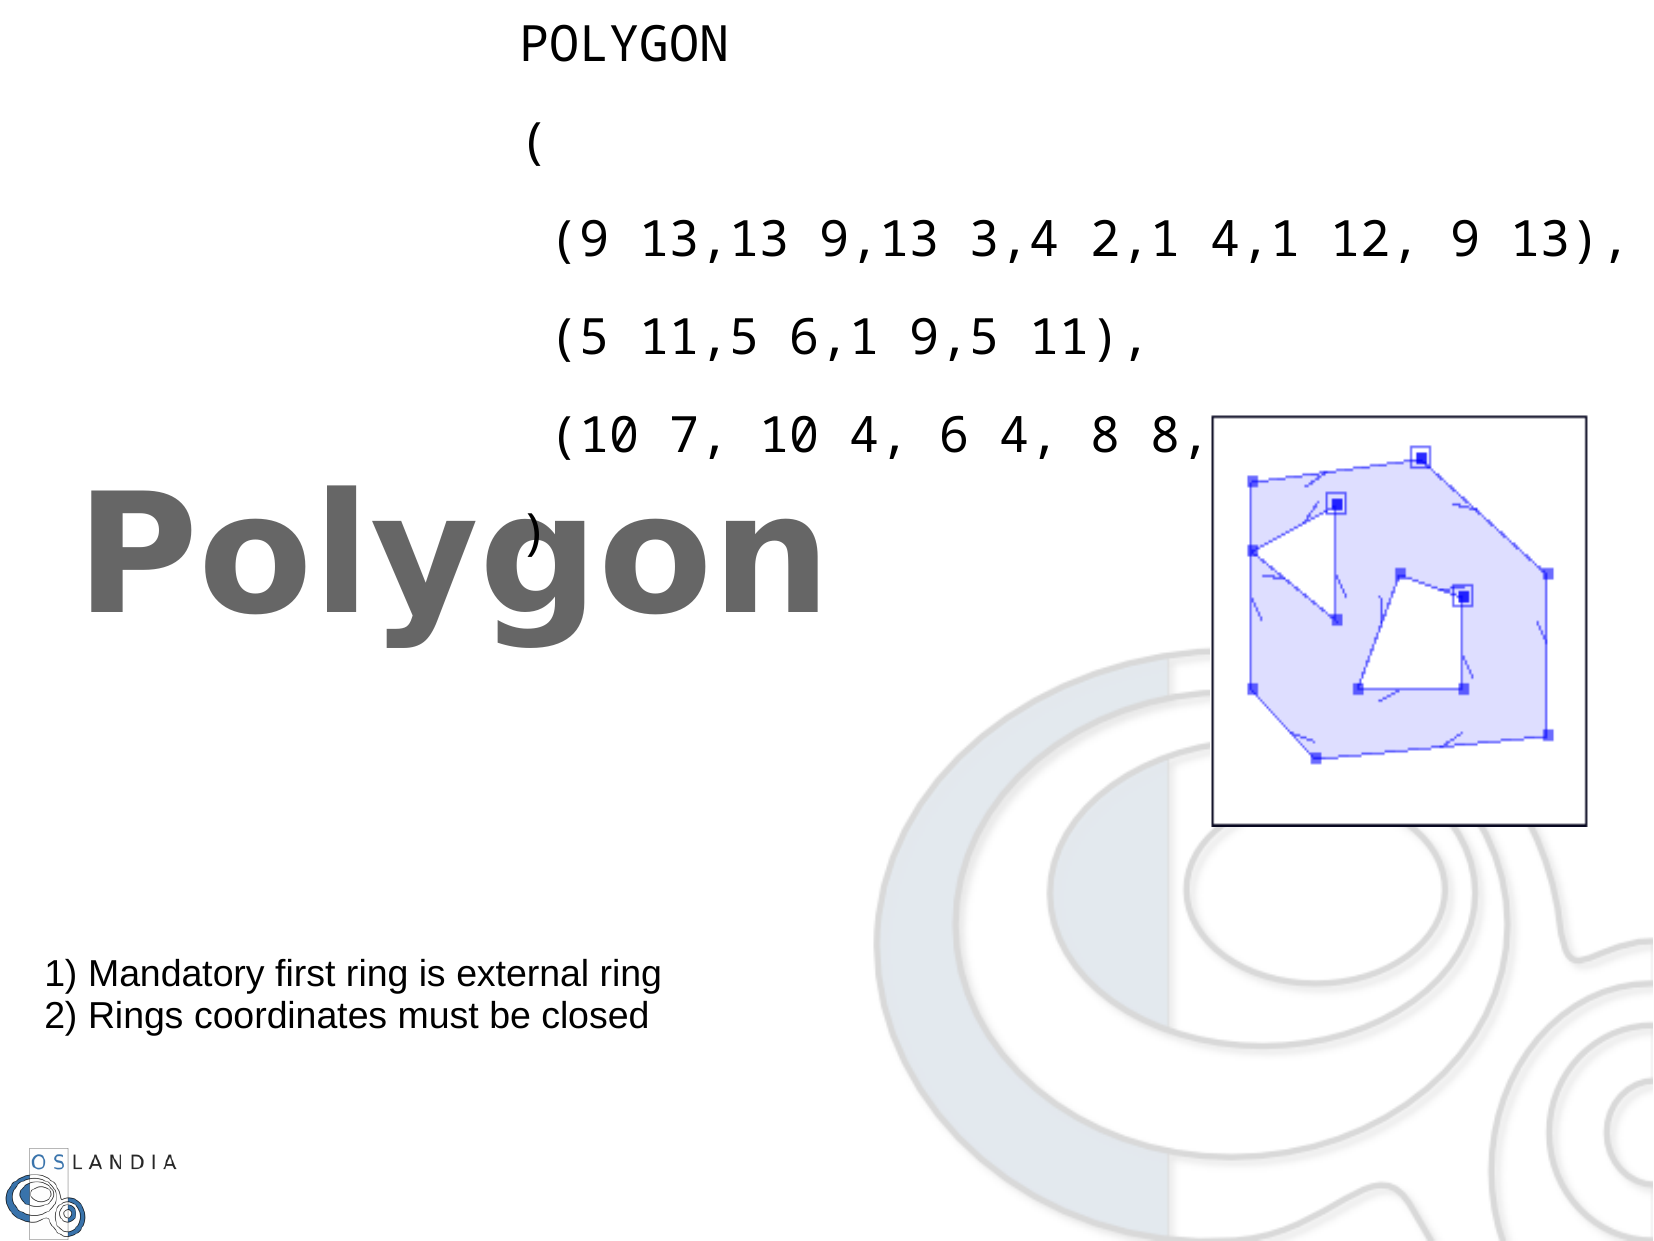

POLYGON
(
 (9 13,13 9,13 3,4 2,1 4,1 12, 9 13),
 (5 11,5 6,1 9,5 11),
 (10 7, 10 4, 6 4, 8 8, 10 7)
)
# Polygon
1) Mandatory first ring is external ring
2) Rings coordinates must be closed